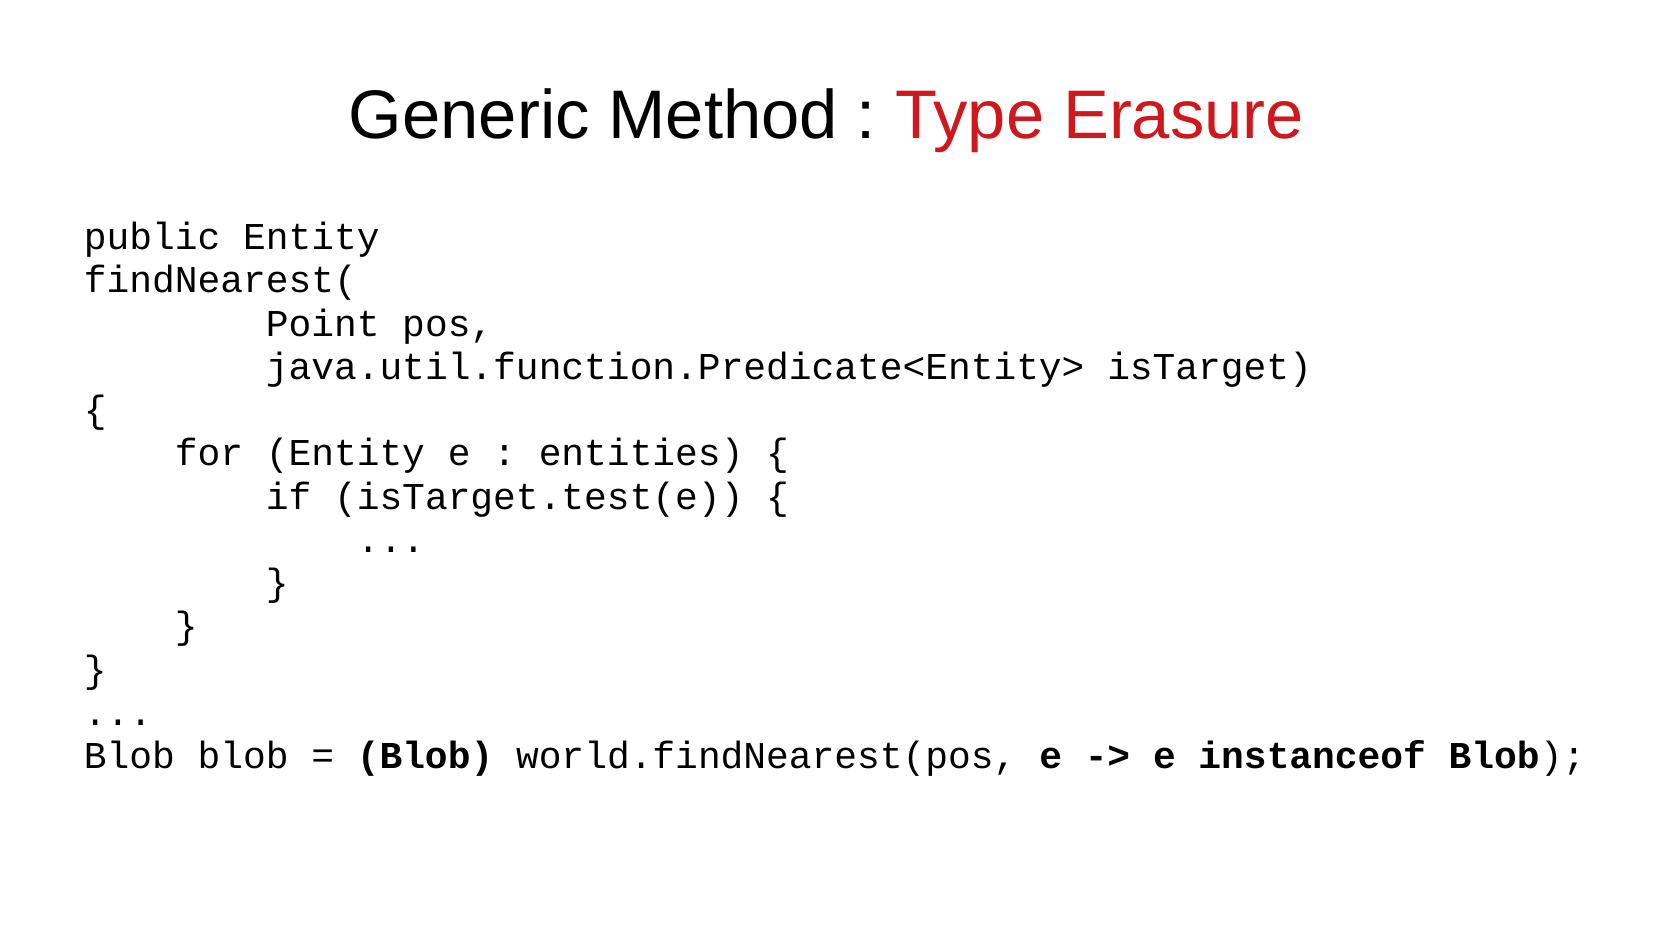

# Generic Method : Type Erasure
public Entity
findNearest(
 Point pos,
 java.util.function.Predicate<Entity> isTarget)
{
 for (Entity e : entities) {
 if (isTarget.test(e)) {
 ...
 }
 }
}
...
Blob blob = (Blob) world.findNearest(pos, e -> e instanceof Blob);